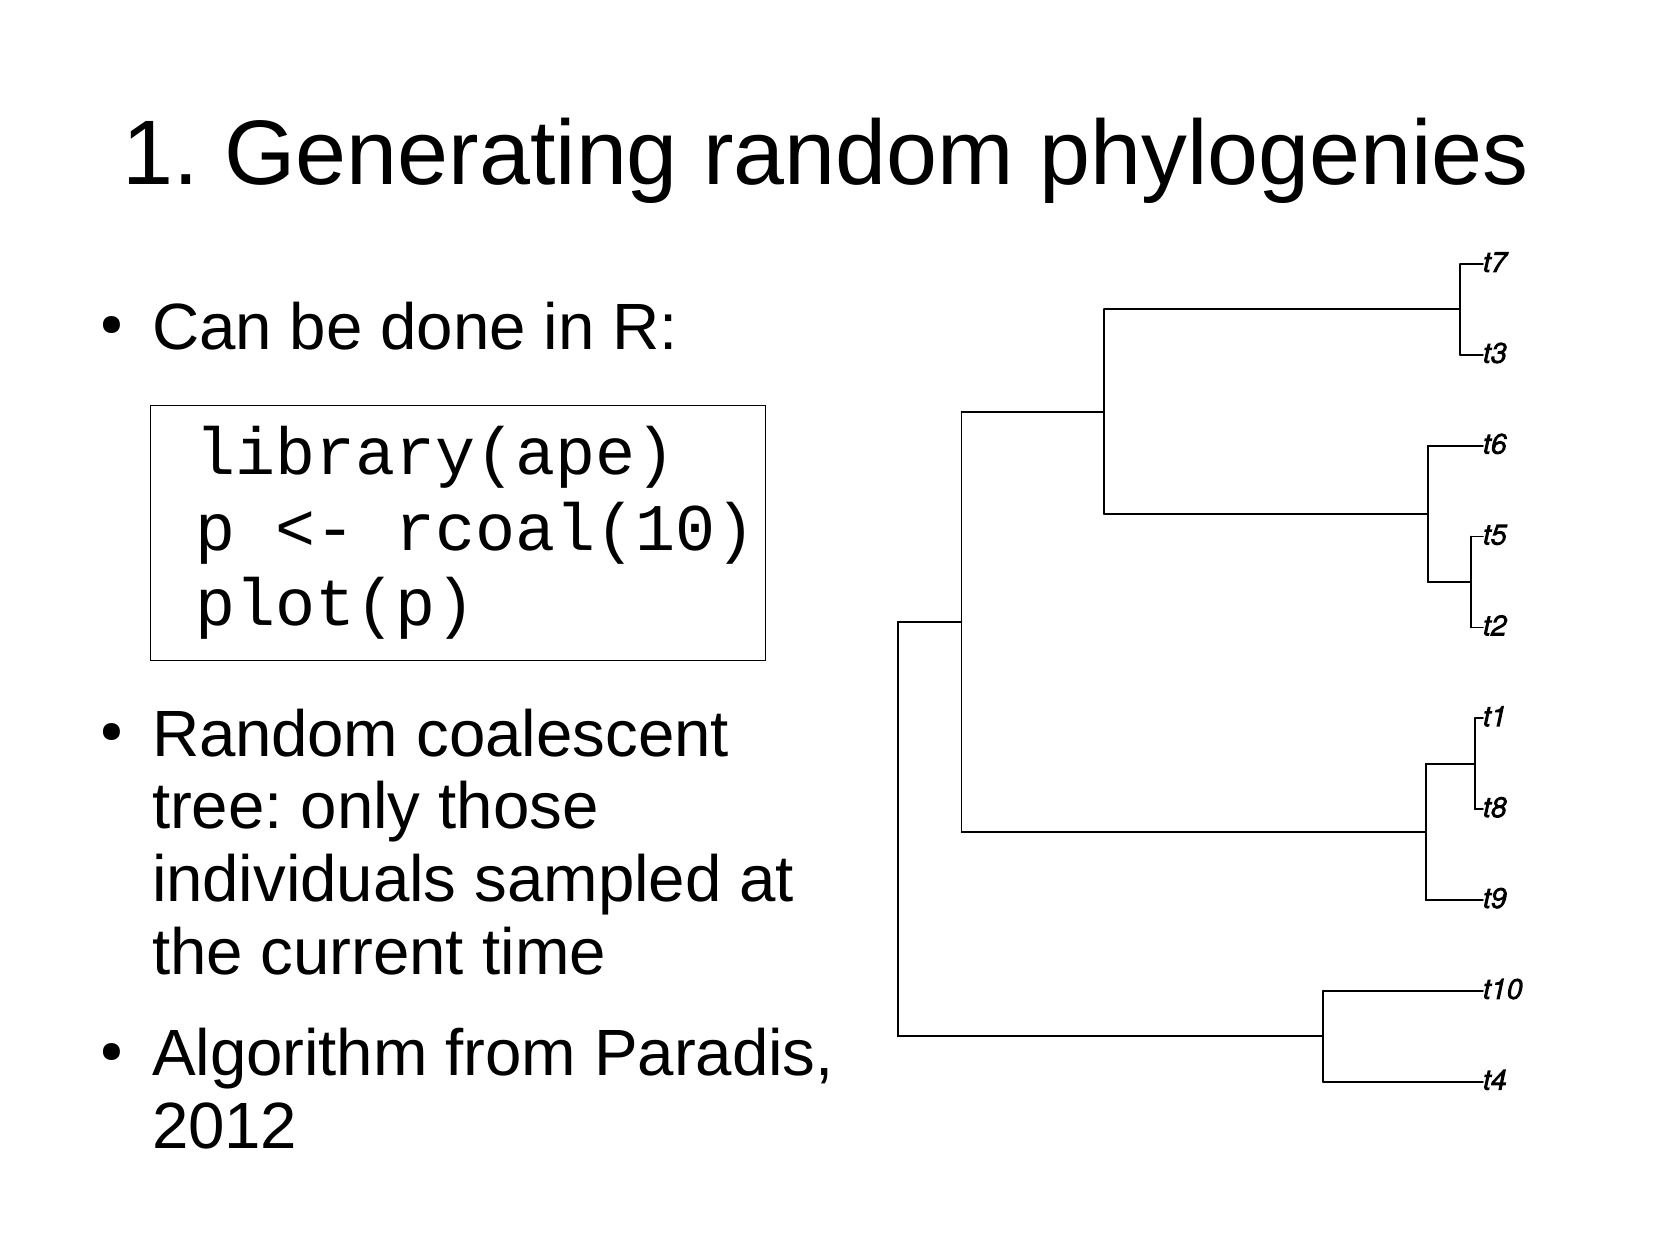

# 1. Generating random phylogenies
Can be done in R:
Random coalescent tree: only those individuals sampled at the current time
Algorithm from Paradis, 2012
library(ape)
p <- rcoal(10)
plot(p)